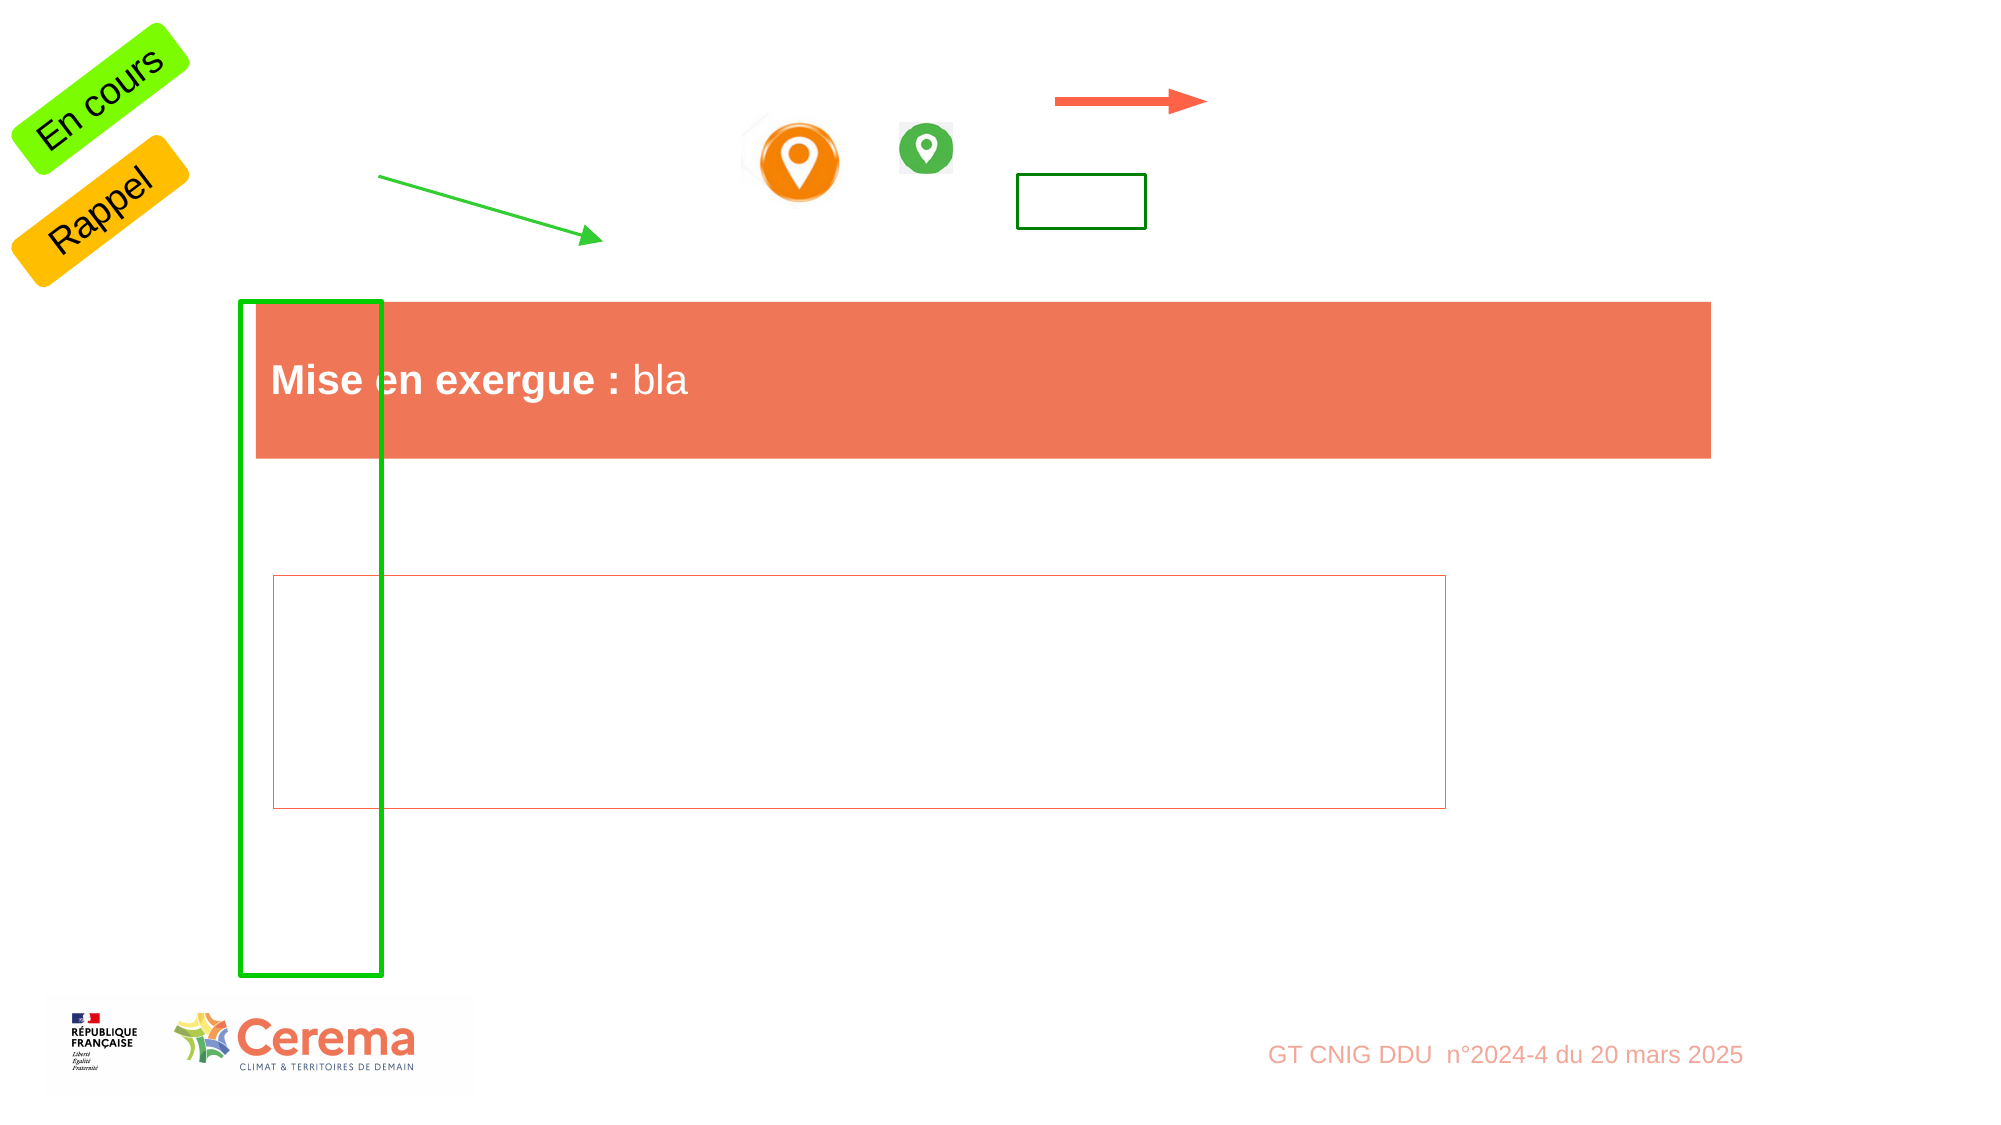

En cours
Rappel
Mise en exergue : bla
GT CNIG DDU n°2024-4 du 20 mars 2025